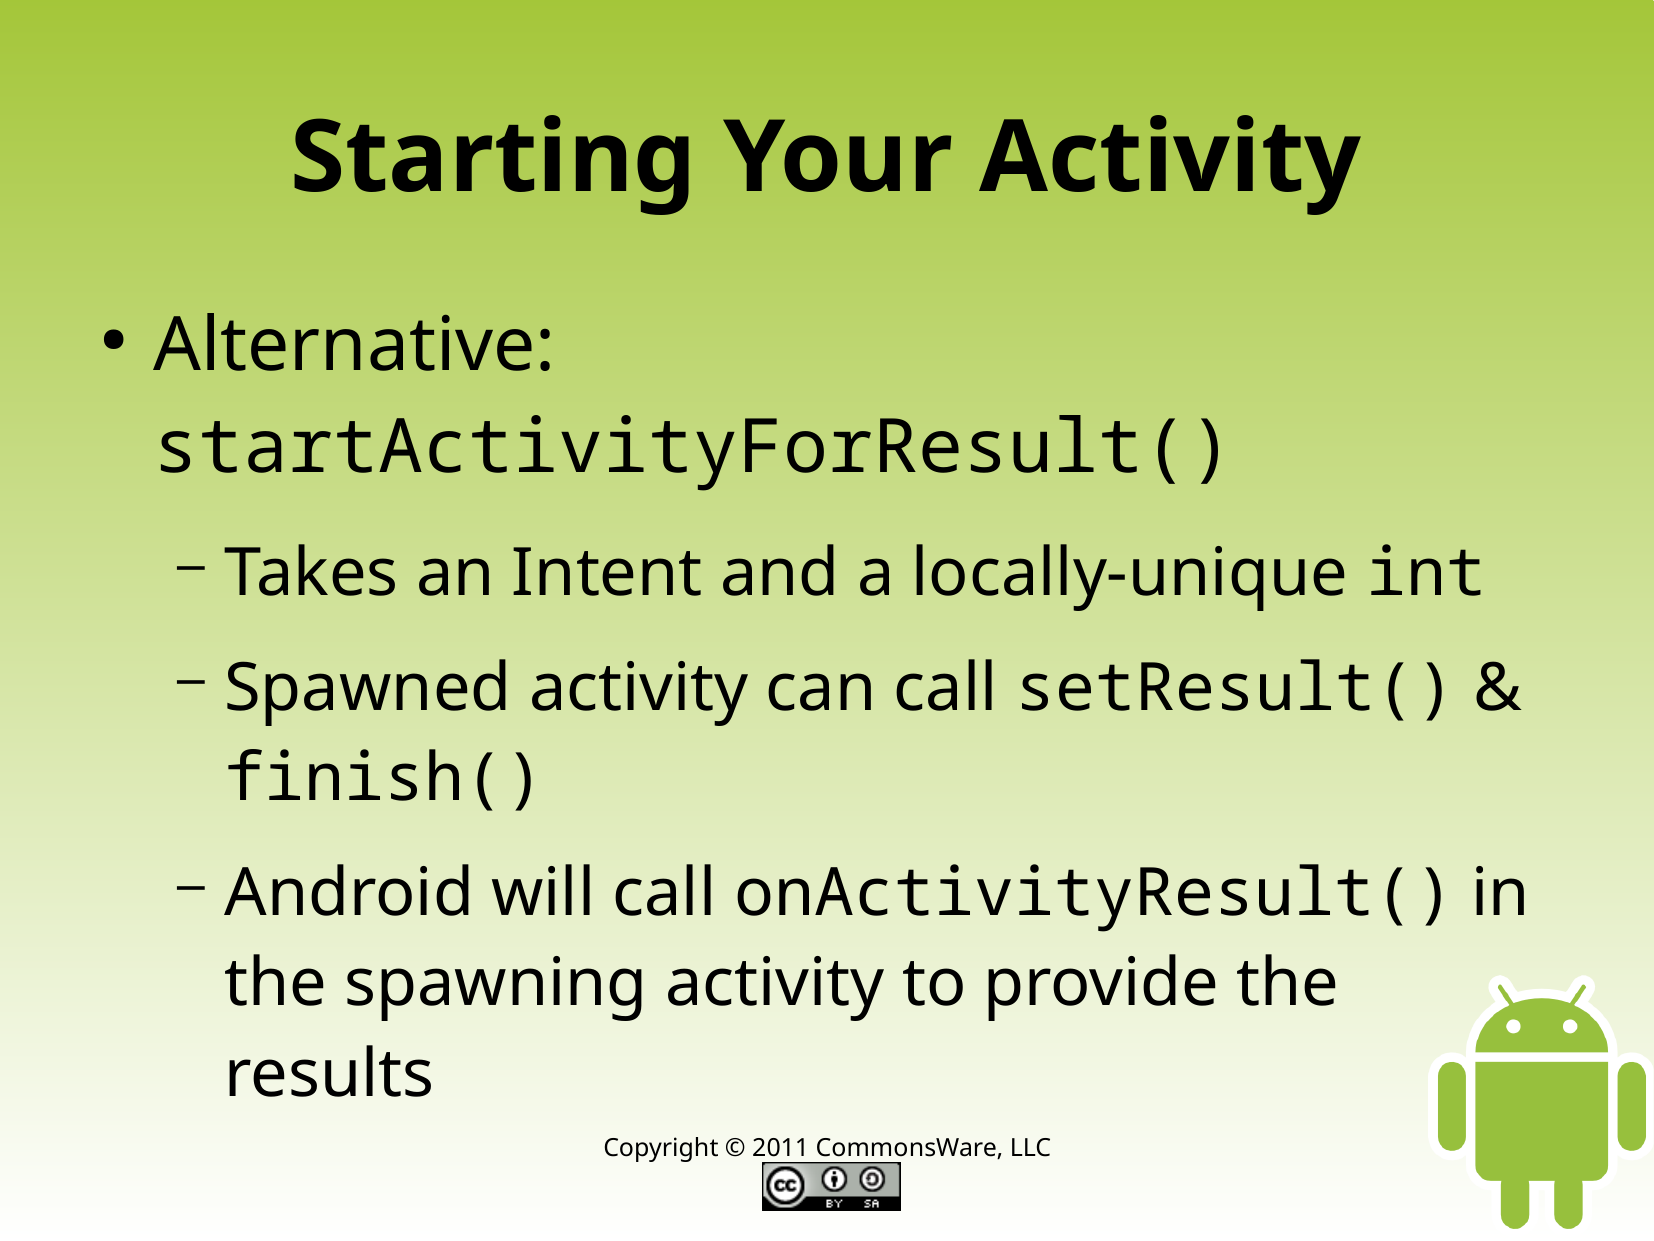

# Starting Your Activity
Alternative: startActivityForResult()
Takes an Intent and a locally-unique int
Spawned activity can call setResult() & finish()
Android will call onActivityResult() in the spawning activity to provide the results